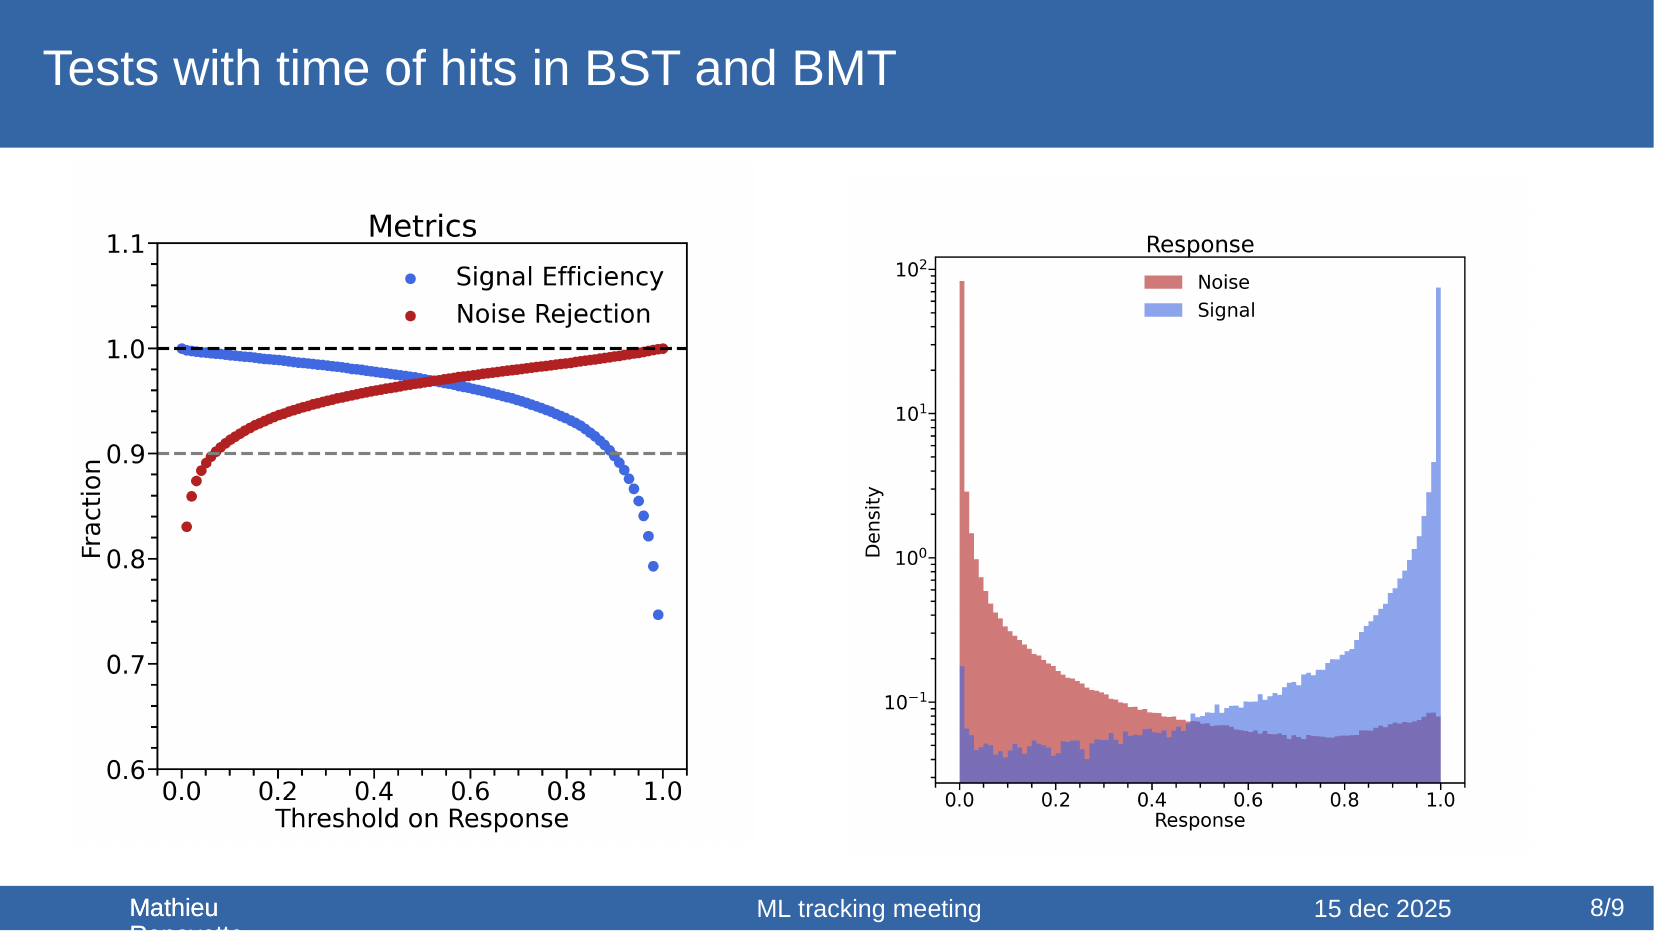

Tests with time of hits in BST and BMT
Mathieu Ronayette
8/9
Mathieu Ronayette
 ML tracking meeting
15 dec 2025